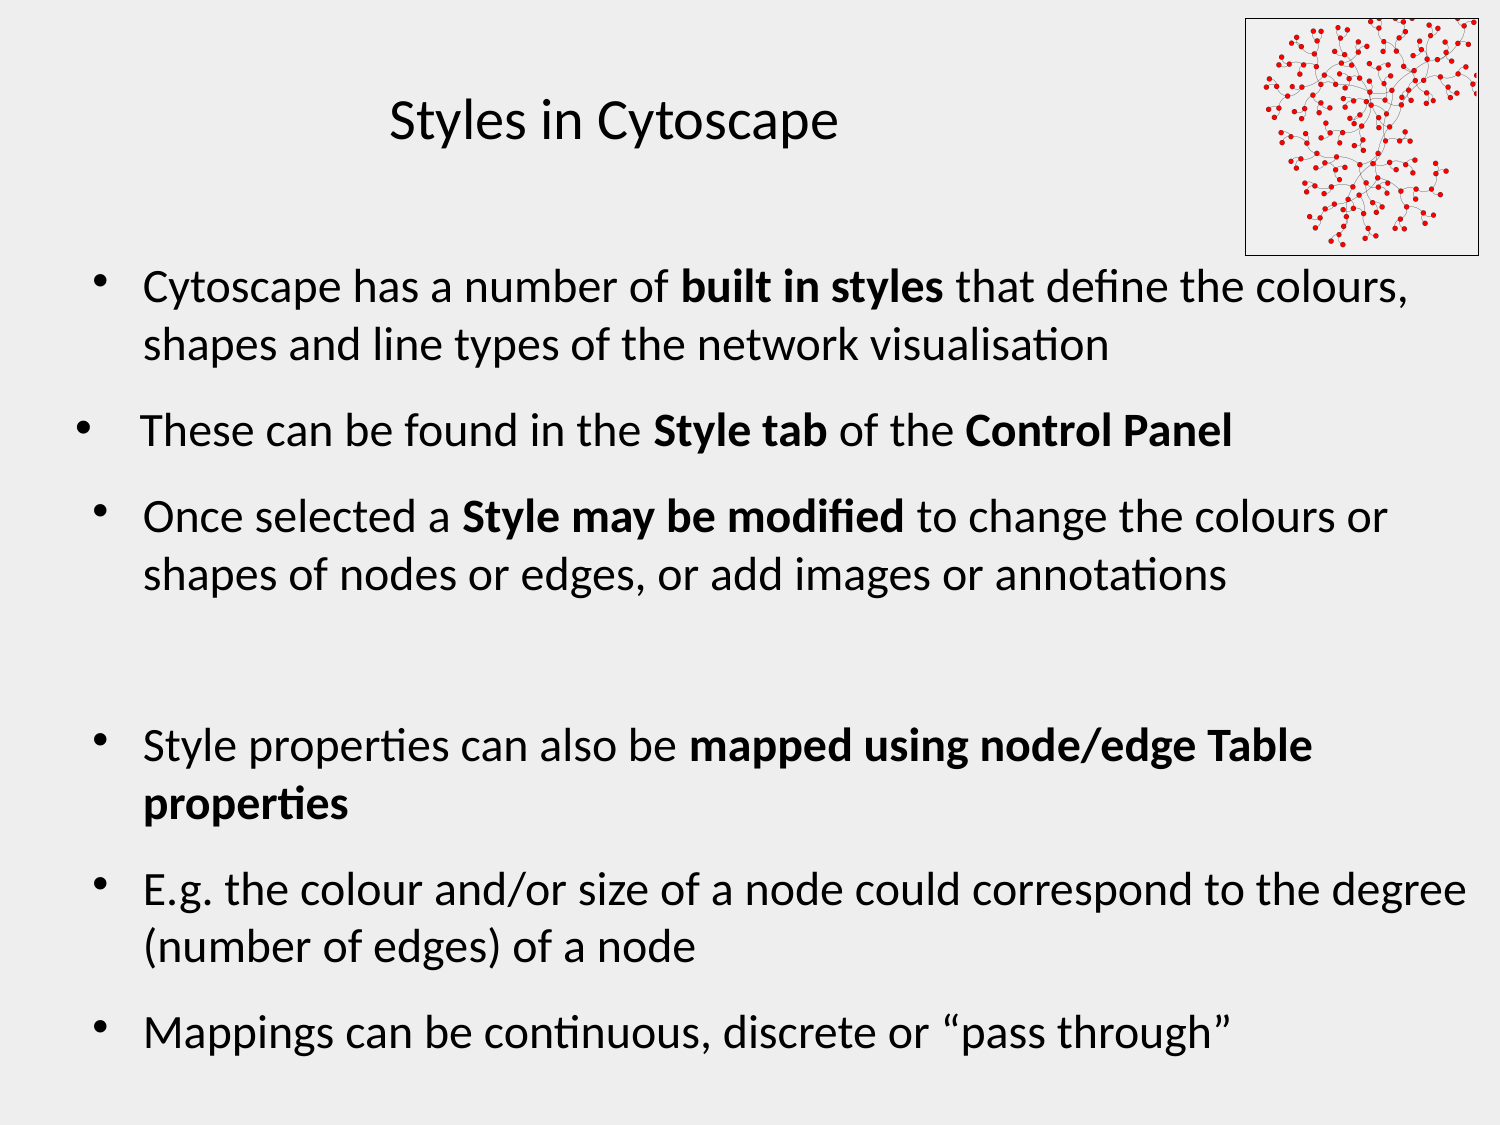

Styles in Cytoscape
Cytoscape has a number of built in styles that define the colours, shapes and line types of the network visualisation
 These can be found in the Style tab of the Control Panel
Once selected a Style may be modified to change the colours or shapes of nodes or edges, or add images or annotations
Style properties can also be mapped using node/edge Table properties
E.g. the colour and/or size of a node could correspond to the degree (number of edges) of a node
Mappings can be continuous, discrete or “pass through”